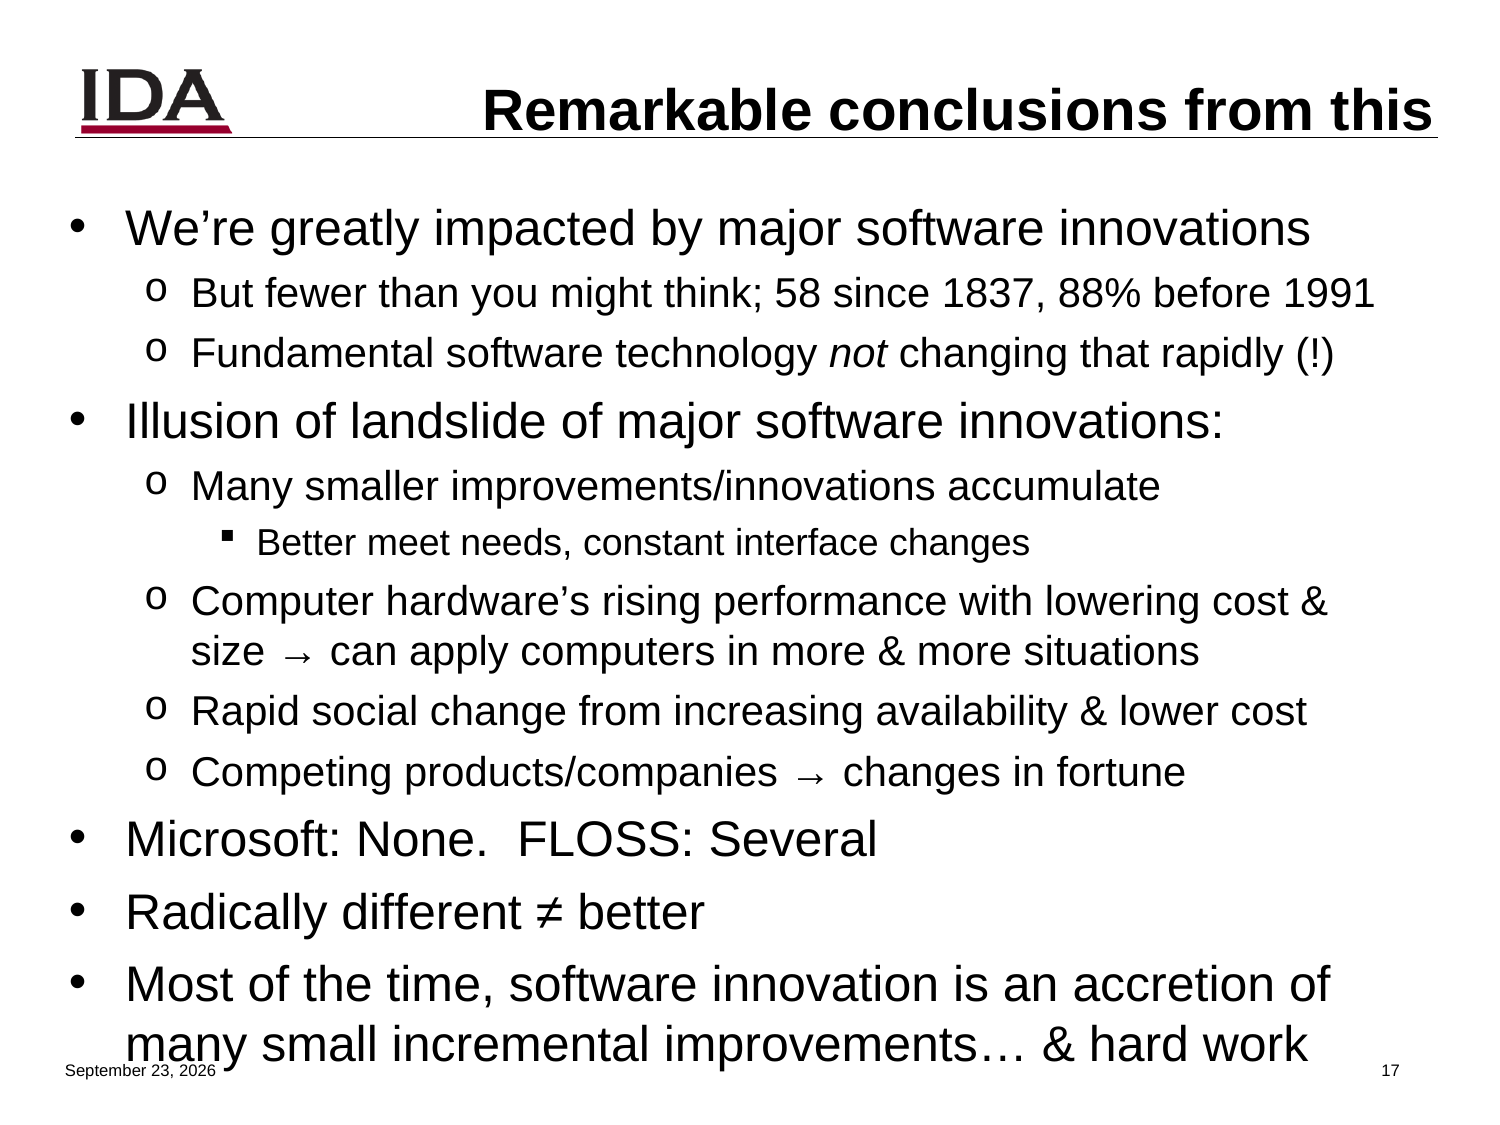

# Remarkable conclusions from this
We’re greatly impacted by major software innovations
But fewer than you might think; 58 since 1837, 88% before 1991
Fundamental software technology not changing that rapidly (!)
Illusion of landslide of major software innovations:
Many smaller improvements/innovations accumulate
Better meet needs, constant interface changes
Computer hardware’s rising performance with lowering cost & size → can apply computers in more & more situations
Rapid social change from increasing availability & lower cost
Competing products/companies → changes in fortune
Microsoft: None. FLOSS: Several
Radically different ≠ better
Most of the time, software innovation is an accretion of many small incremental improvements… & hard work